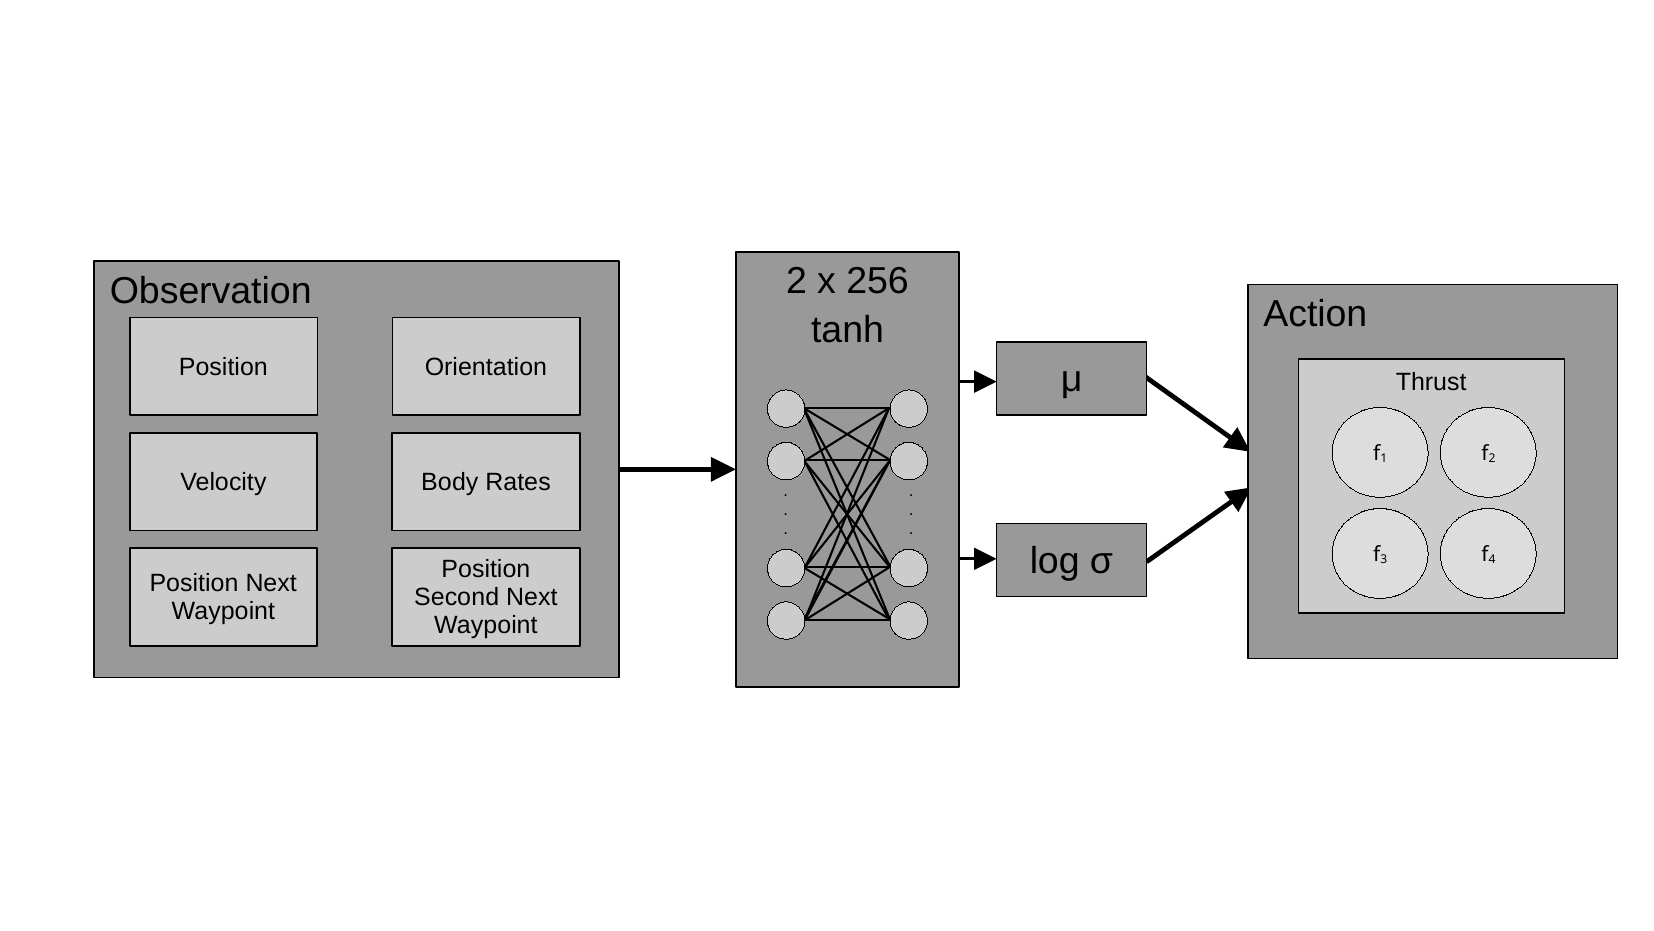

2 x 256
tanh
.
.
.
.
.
.
Observation
Position
Orientation
Velocity
Body Rates
Position Next Waypoint
Position Second Next Waypoint
Action
Thrust
f1
f2
f3
f4
μ
log σ